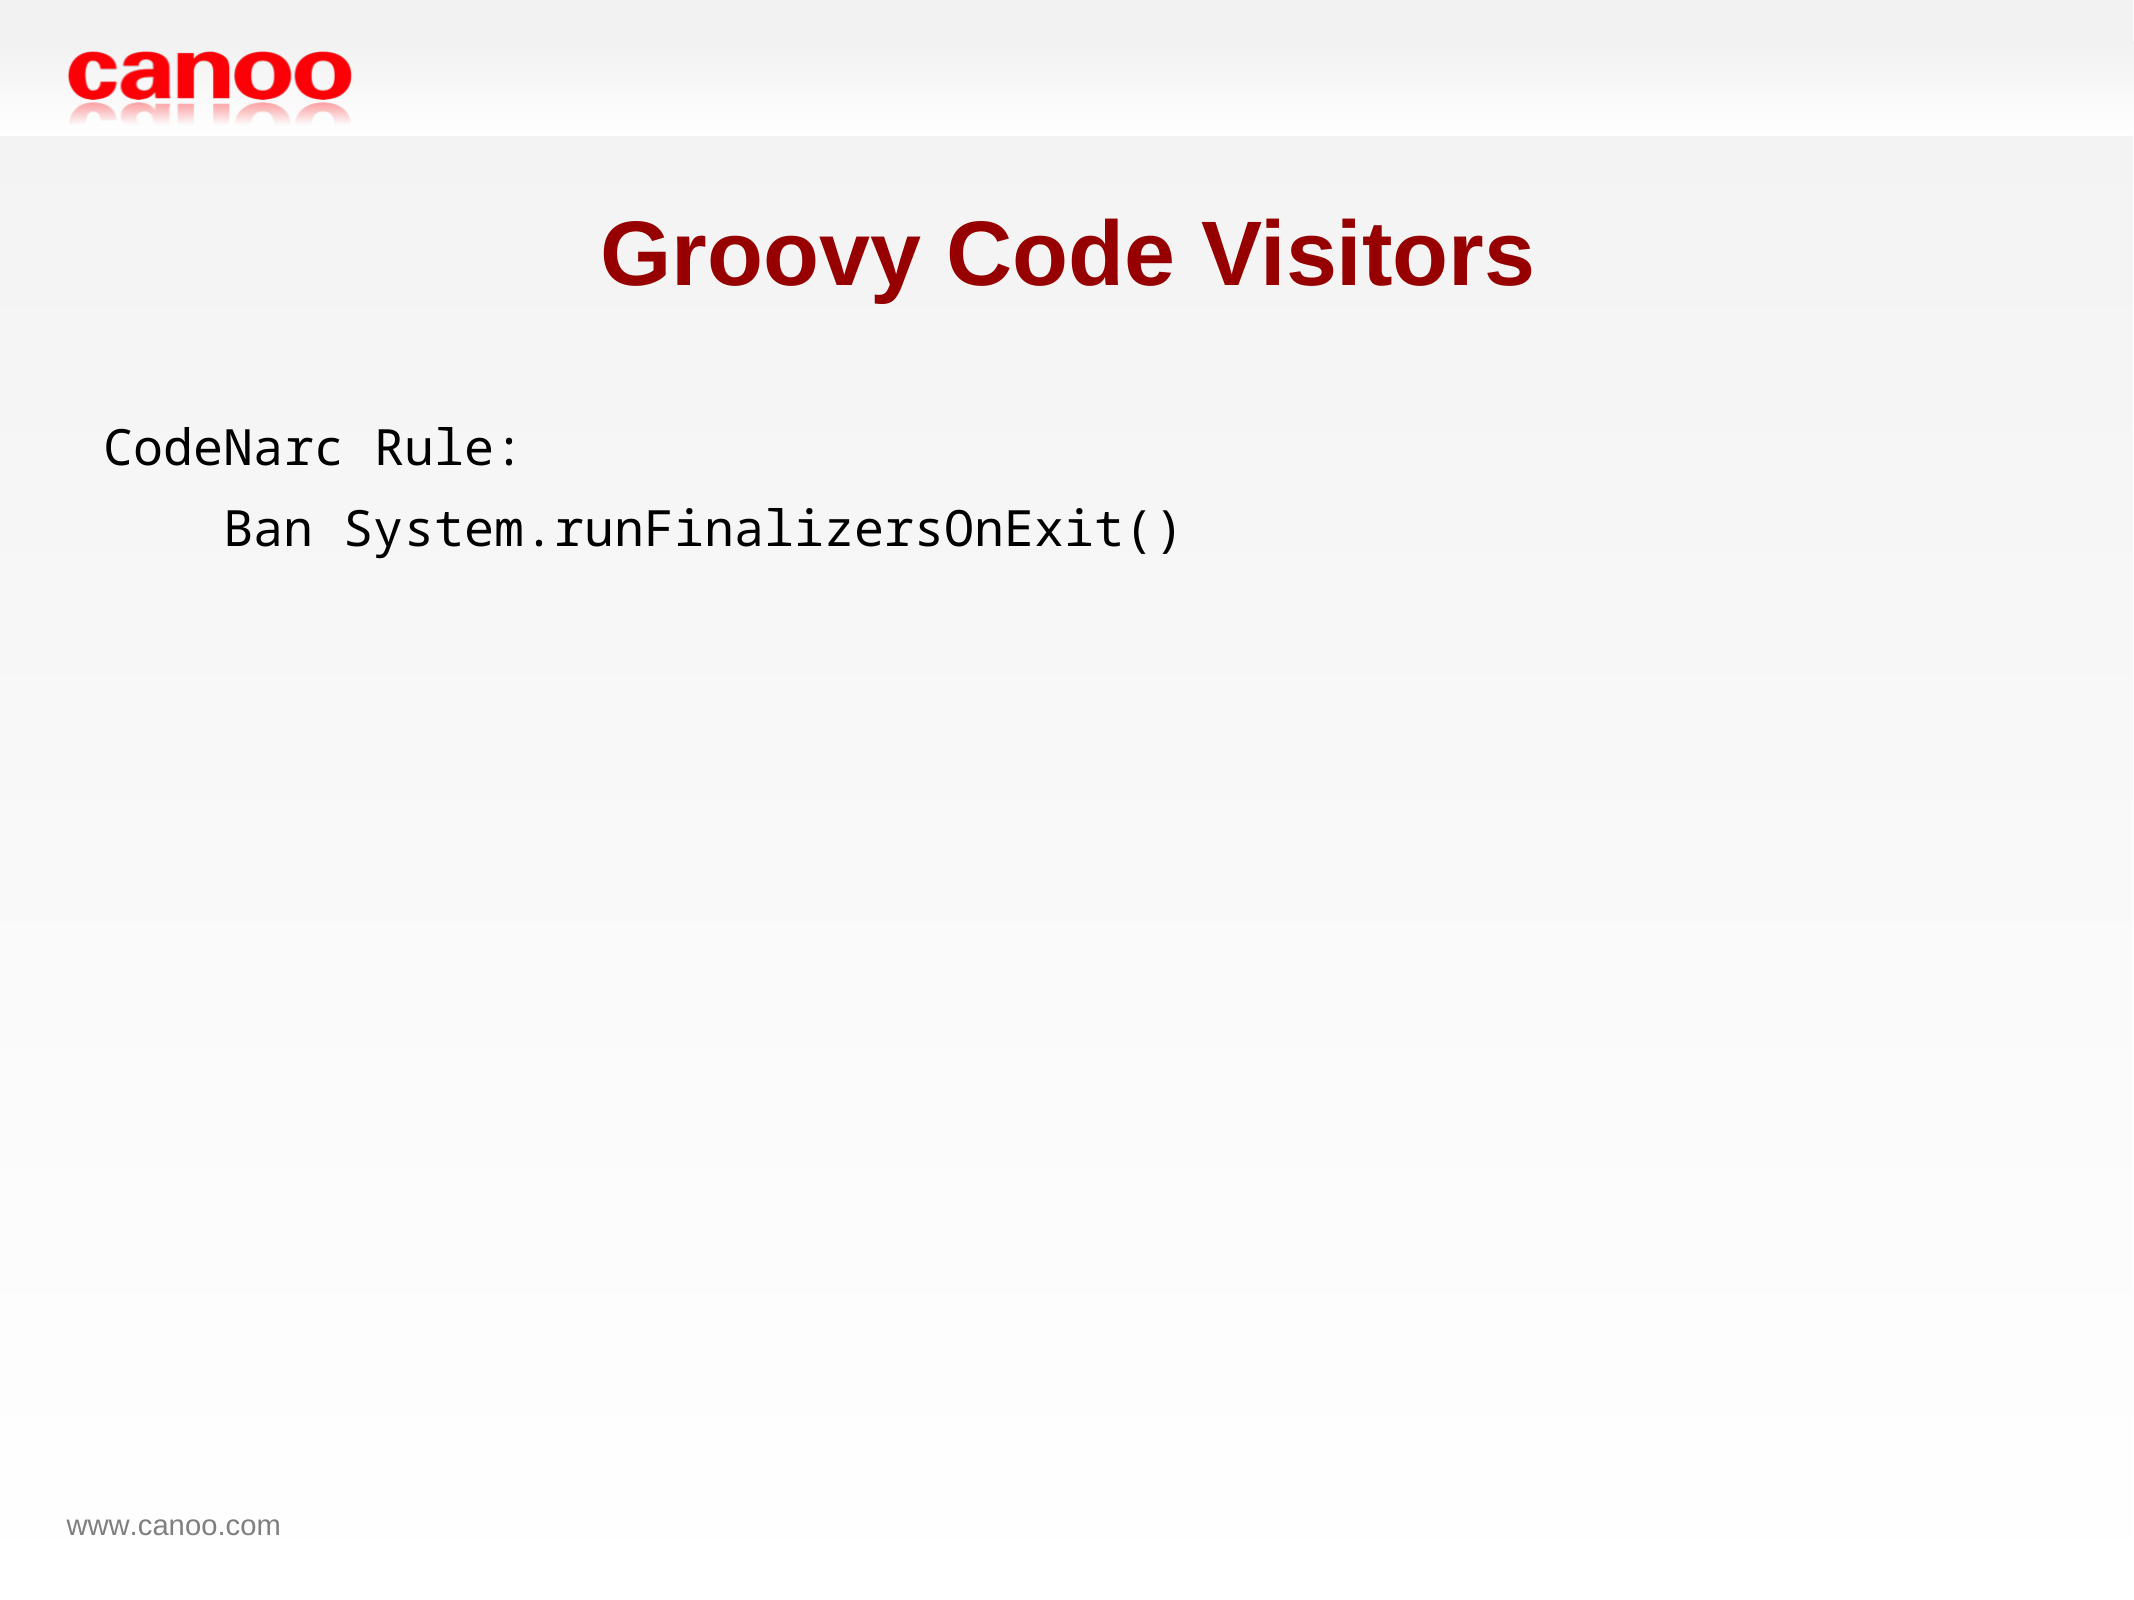

# Groovy Code Visitors
CodeNarc Rule:
 Ban System.runFinalizersOnExit()